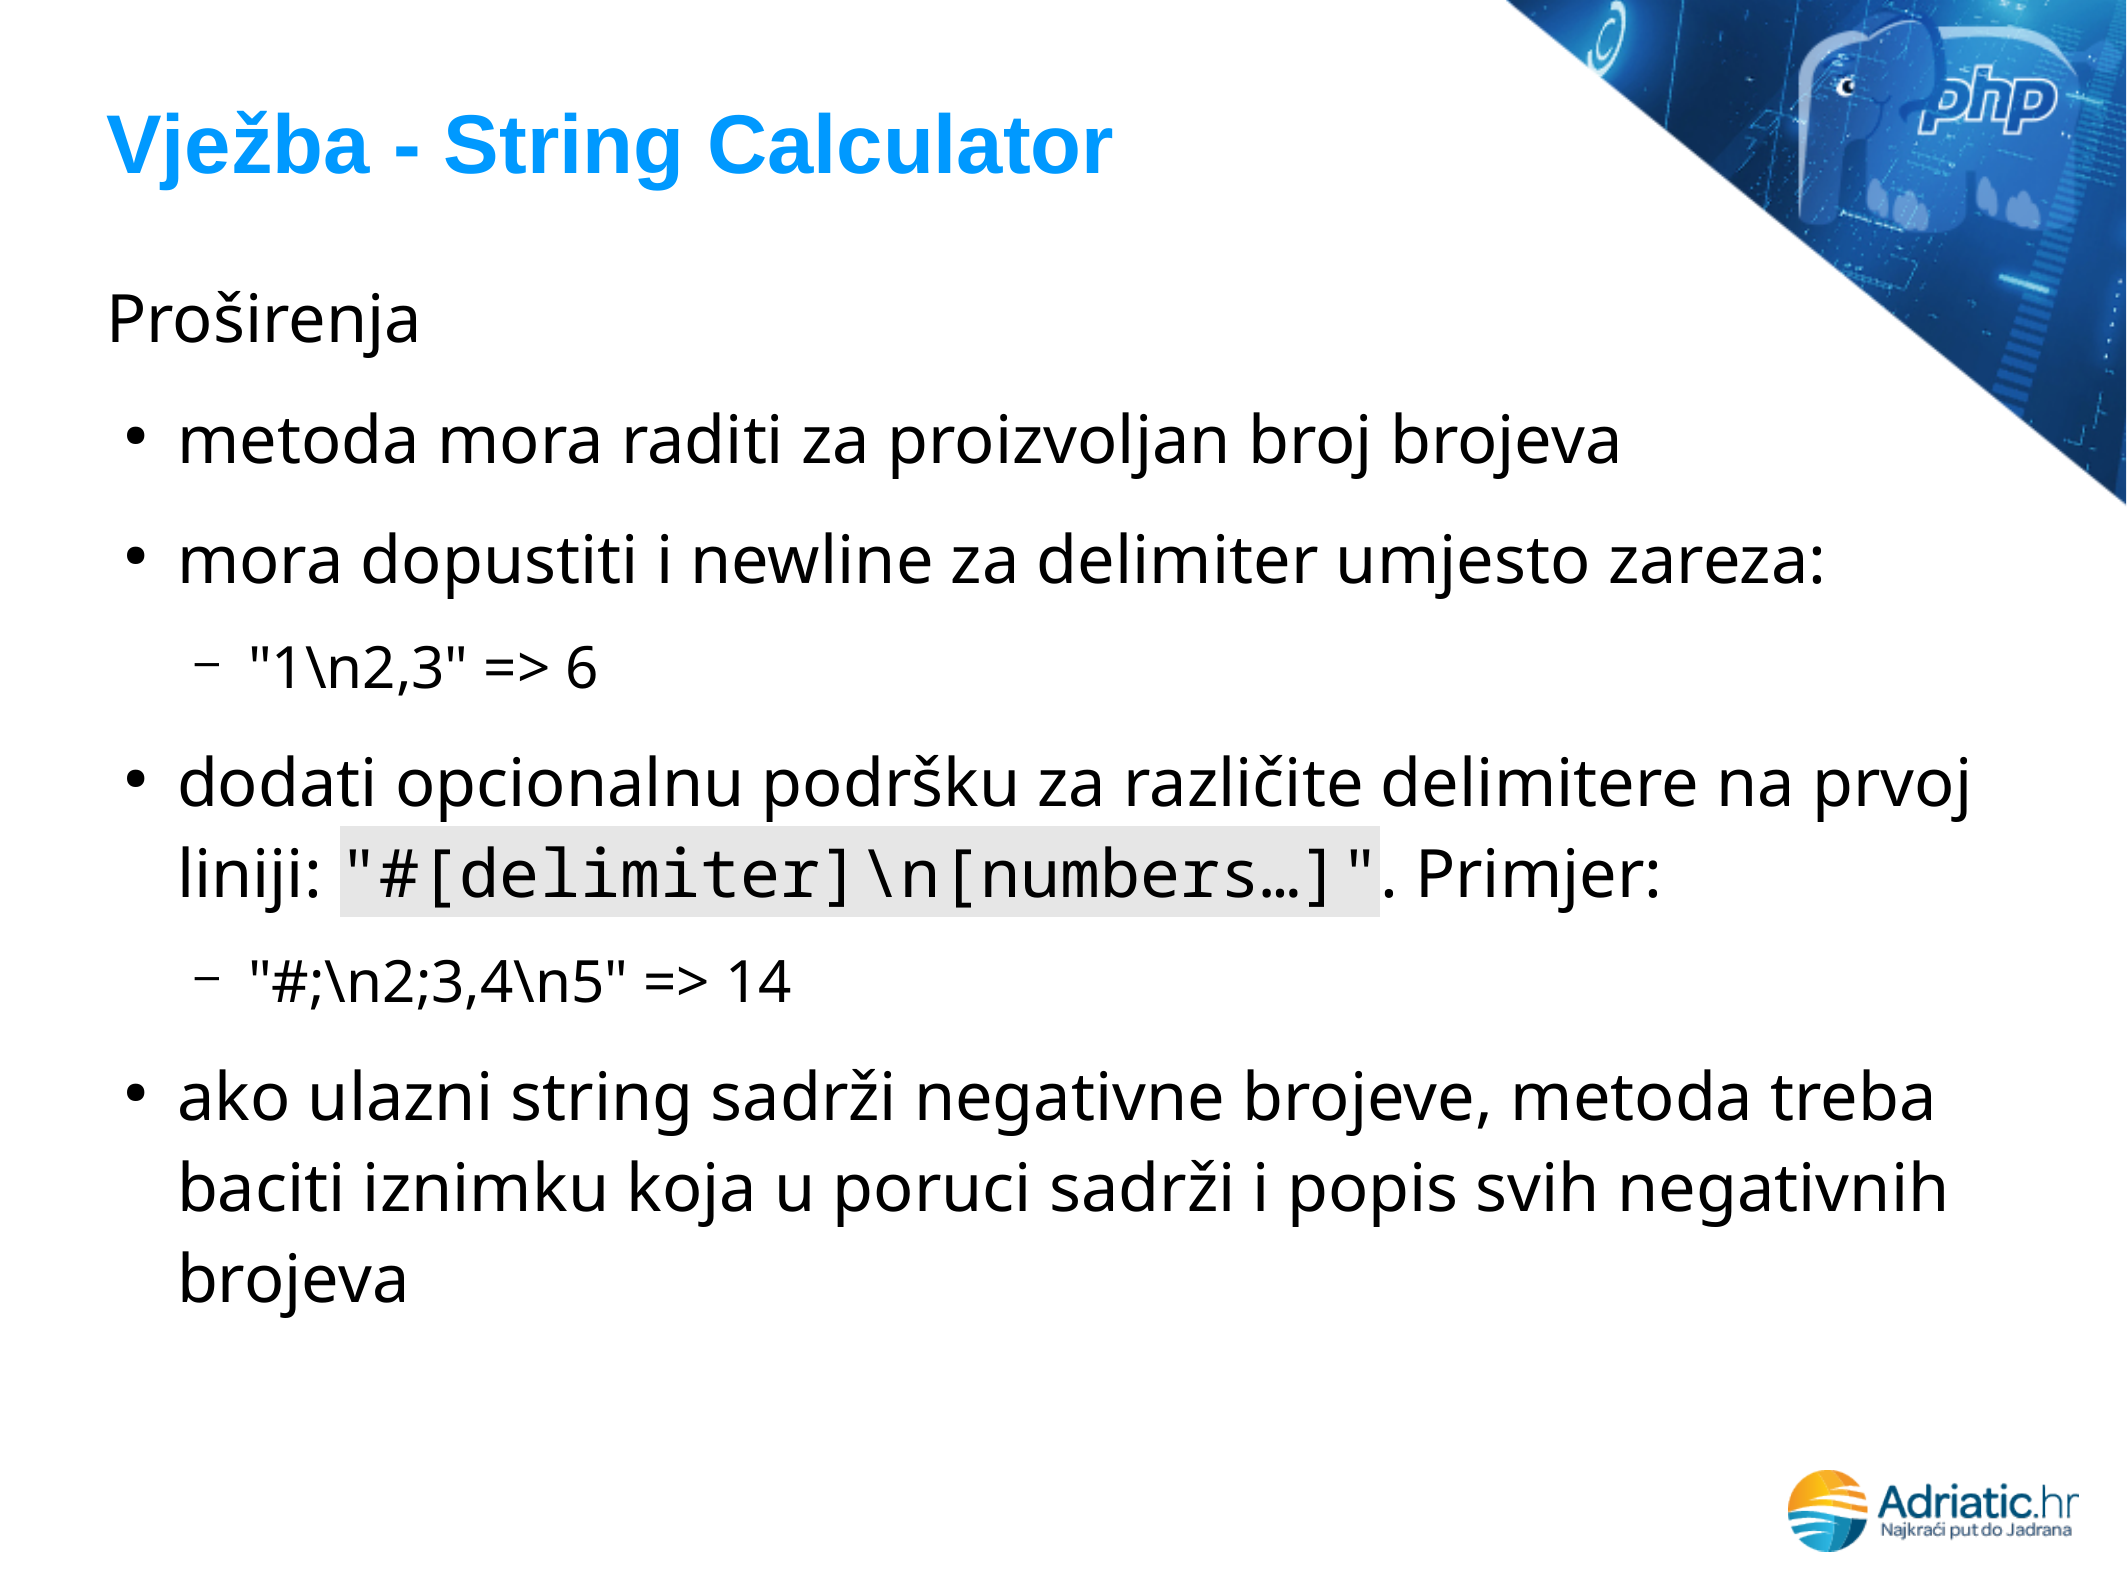

# Vježba - String Calculator
Proširenja
metoda mora raditi za proizvoljan broj brojeva
mora dopustiti i newline za delimiter umjesto zareza:
"1\n2,3" => 6
dodati opcionalnu podršku za različite delimitere na prvoj liniji: "#[delimiter]\n[numbers…]". Primjer:
"#;\n2;3,4\n5" => 14
ako ulazni string sadrži negativne brojeve, metoda treba baciti iznimku koja u poruci sadrži i popis svih negativnih brojeva